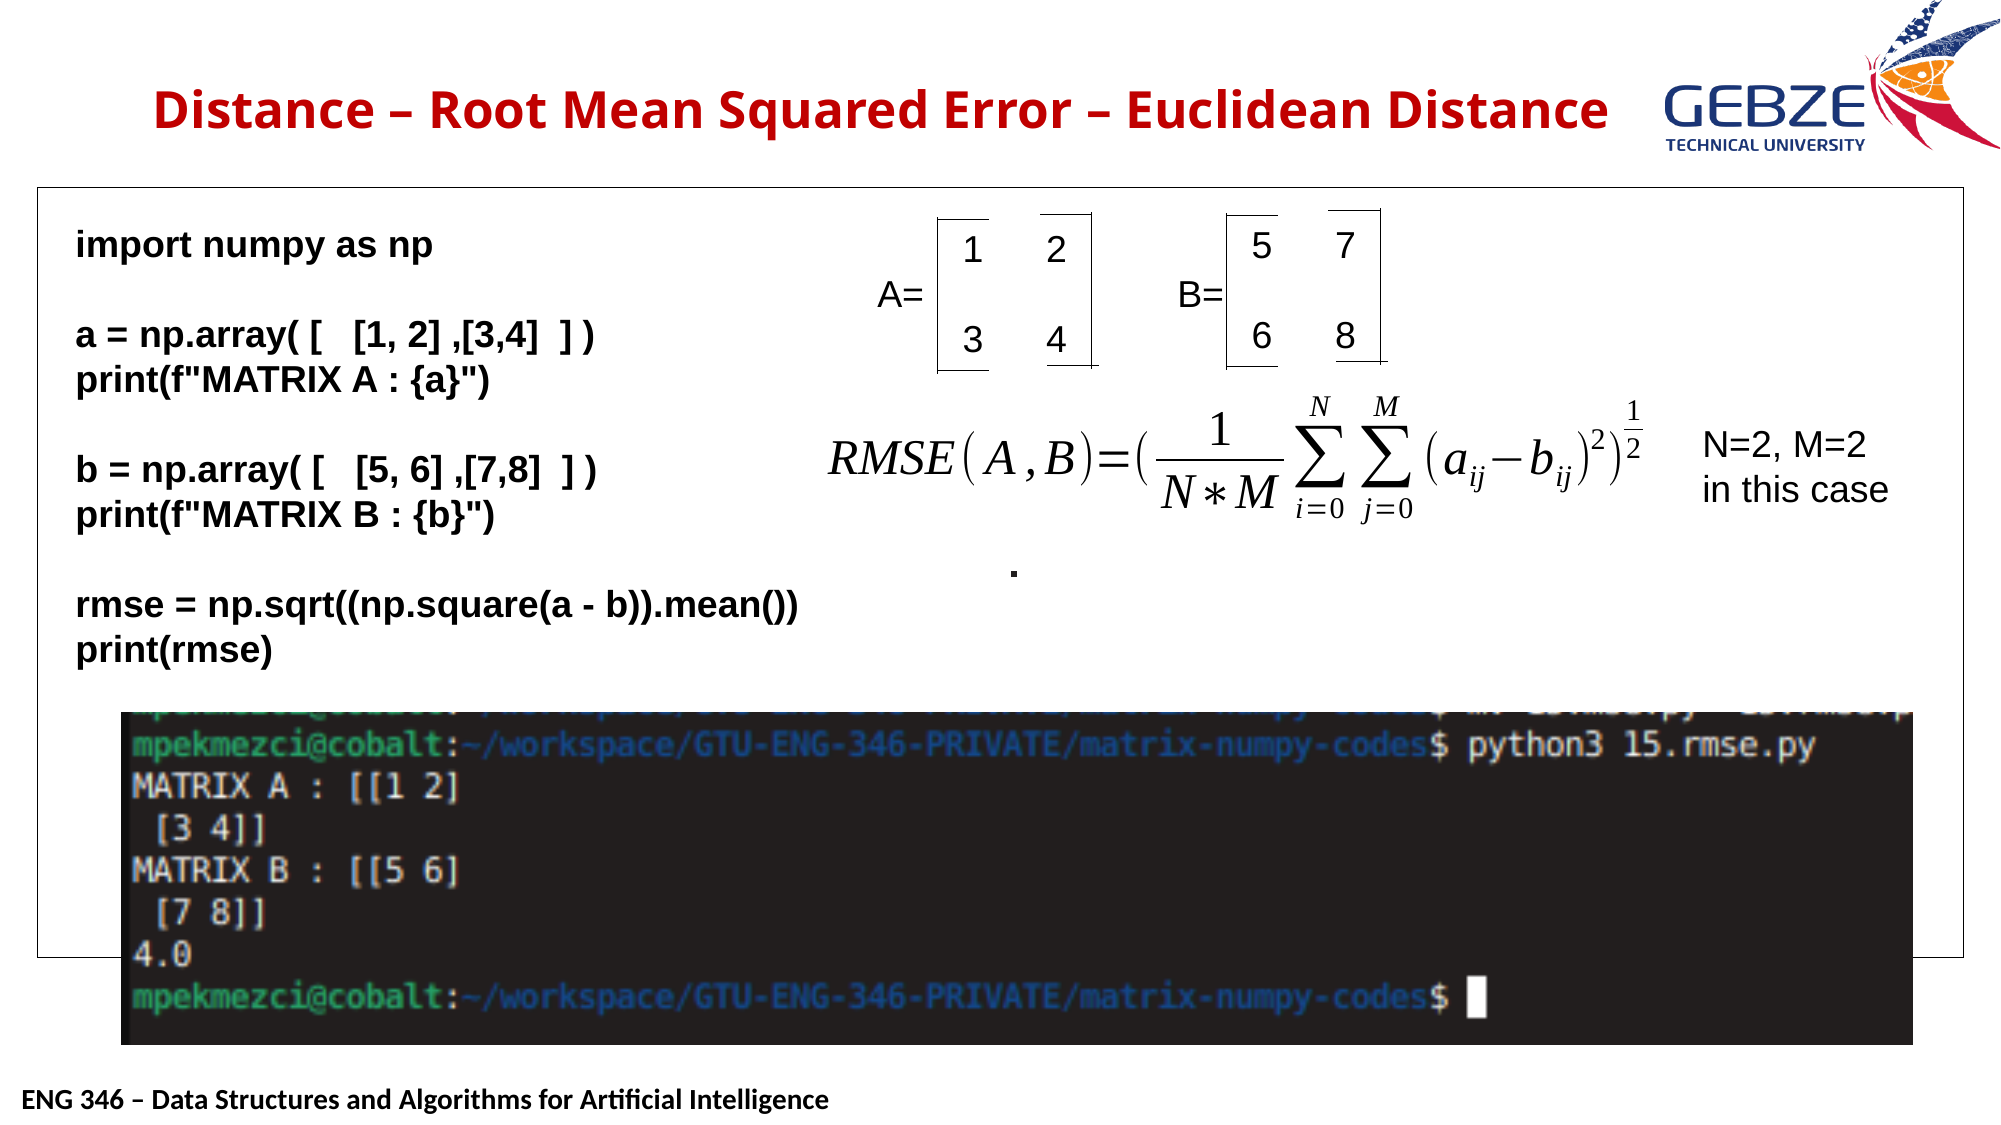

# Distance – Root Mean Squared Error – Euclidean Distance
 5 7
 6 8
import numpy as np
a = np.array( [ [1, 2] ,[3,4] ] )
print(f"MATRIX A : {a}")
b = np.array( [ [5, 6] ,[7,8] ] )
print(f"MATRIX B : {b}")
rmse = np.sqrt((np.square(a - b)).mean())
print(rmse)
 1 2
 3 4
A=
B=
N=2, M=2 in this case